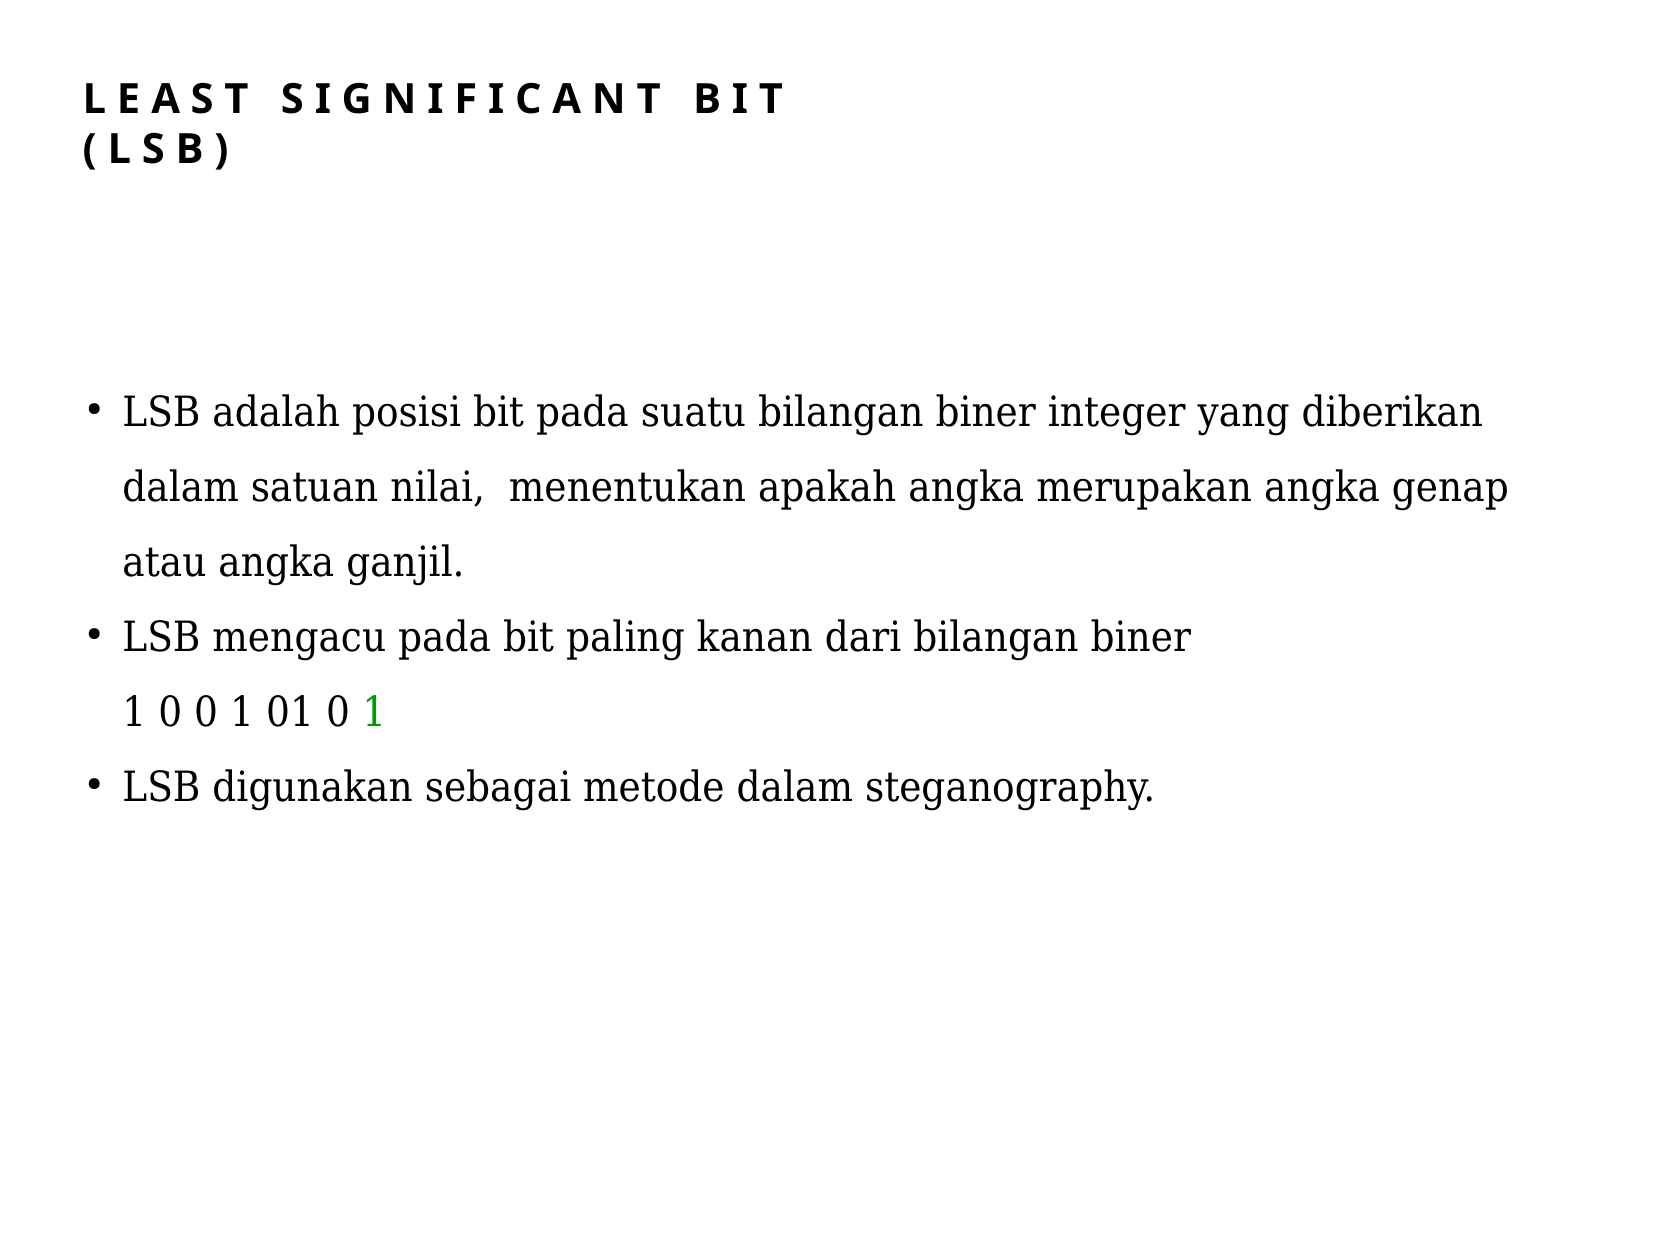

L E A S T S I G N I F I C A N T B I T
( L S B )
LSB adalah posisi bit pada suatu bilangan biner integer yang diberikan dalam satuan nilai, menentukan apakah angka merupakan angka genap atau angka ganjil.
LSB mengacu pada bit paling kanan dari bilangan biner
1 0 0 1 01 0 1
LSB digunakan sebagai metode dalam steganography.